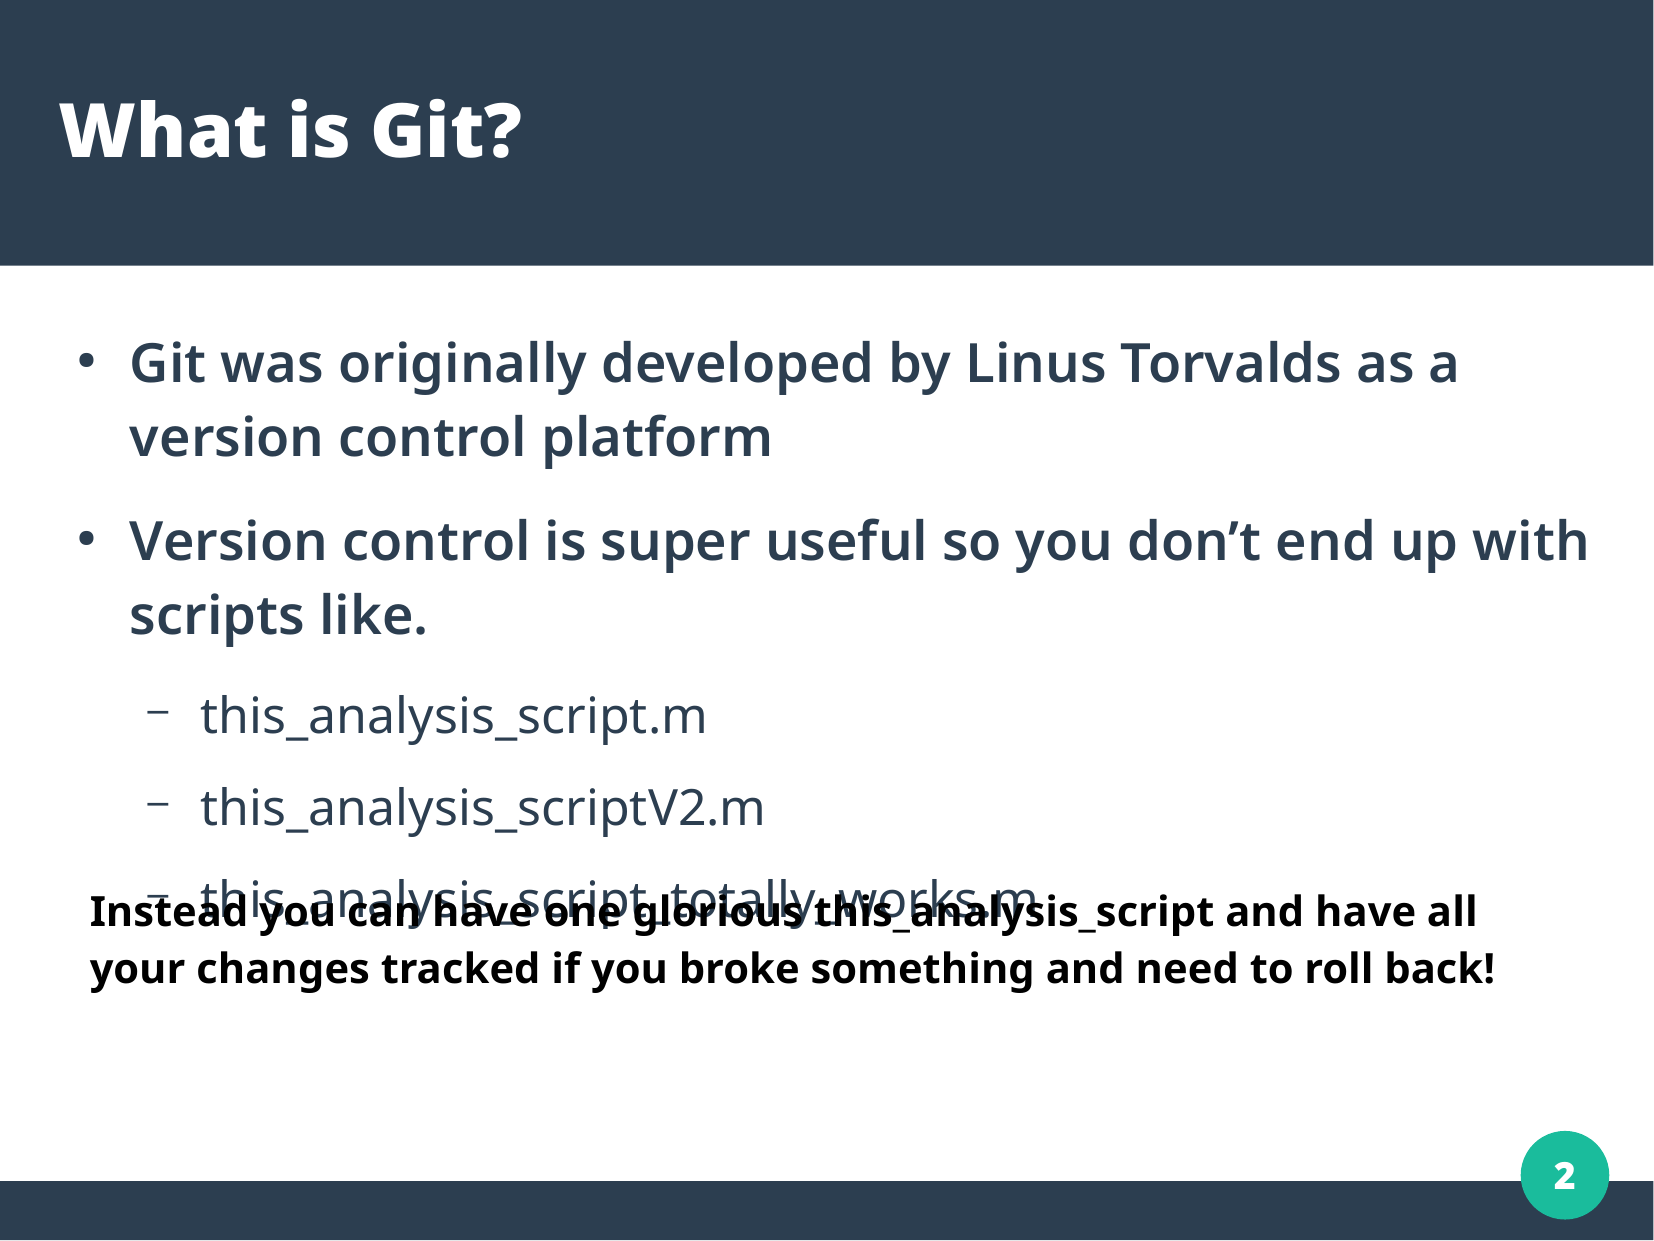

# What is Git?
Git was originally developed by Linus Torvalds as a version control platform
Version control is super useful so you don’t end up with scripts like.
this_analysis_script.m
this_analysis_scriptV2.m
this_analysis_script_totally_works.m
Instead you can have one glorious this_analysis_script and have all your changes tracked if you broke something and need to roll back!
2